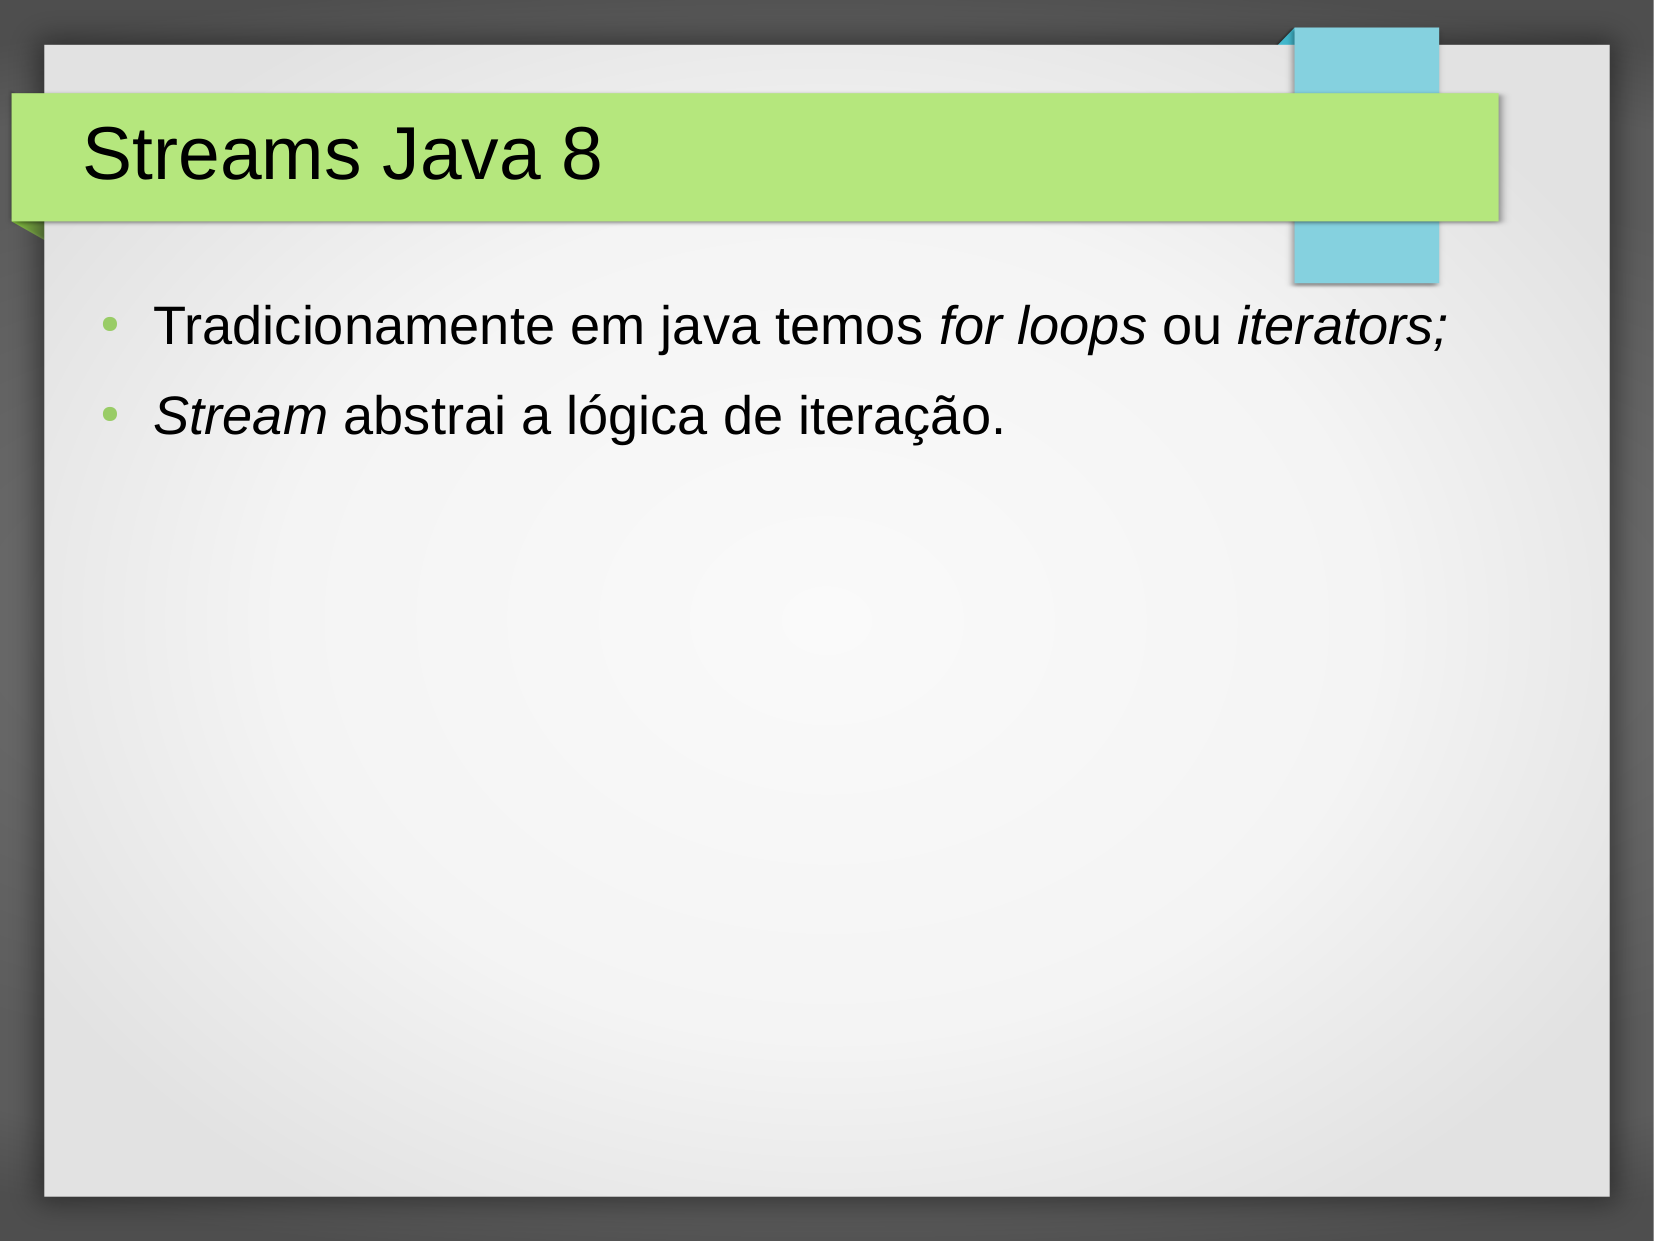

# Streams Java 8
Tradicionamente em java temos for loops ou iterators;
Stream abstrai a lógica de iteração.